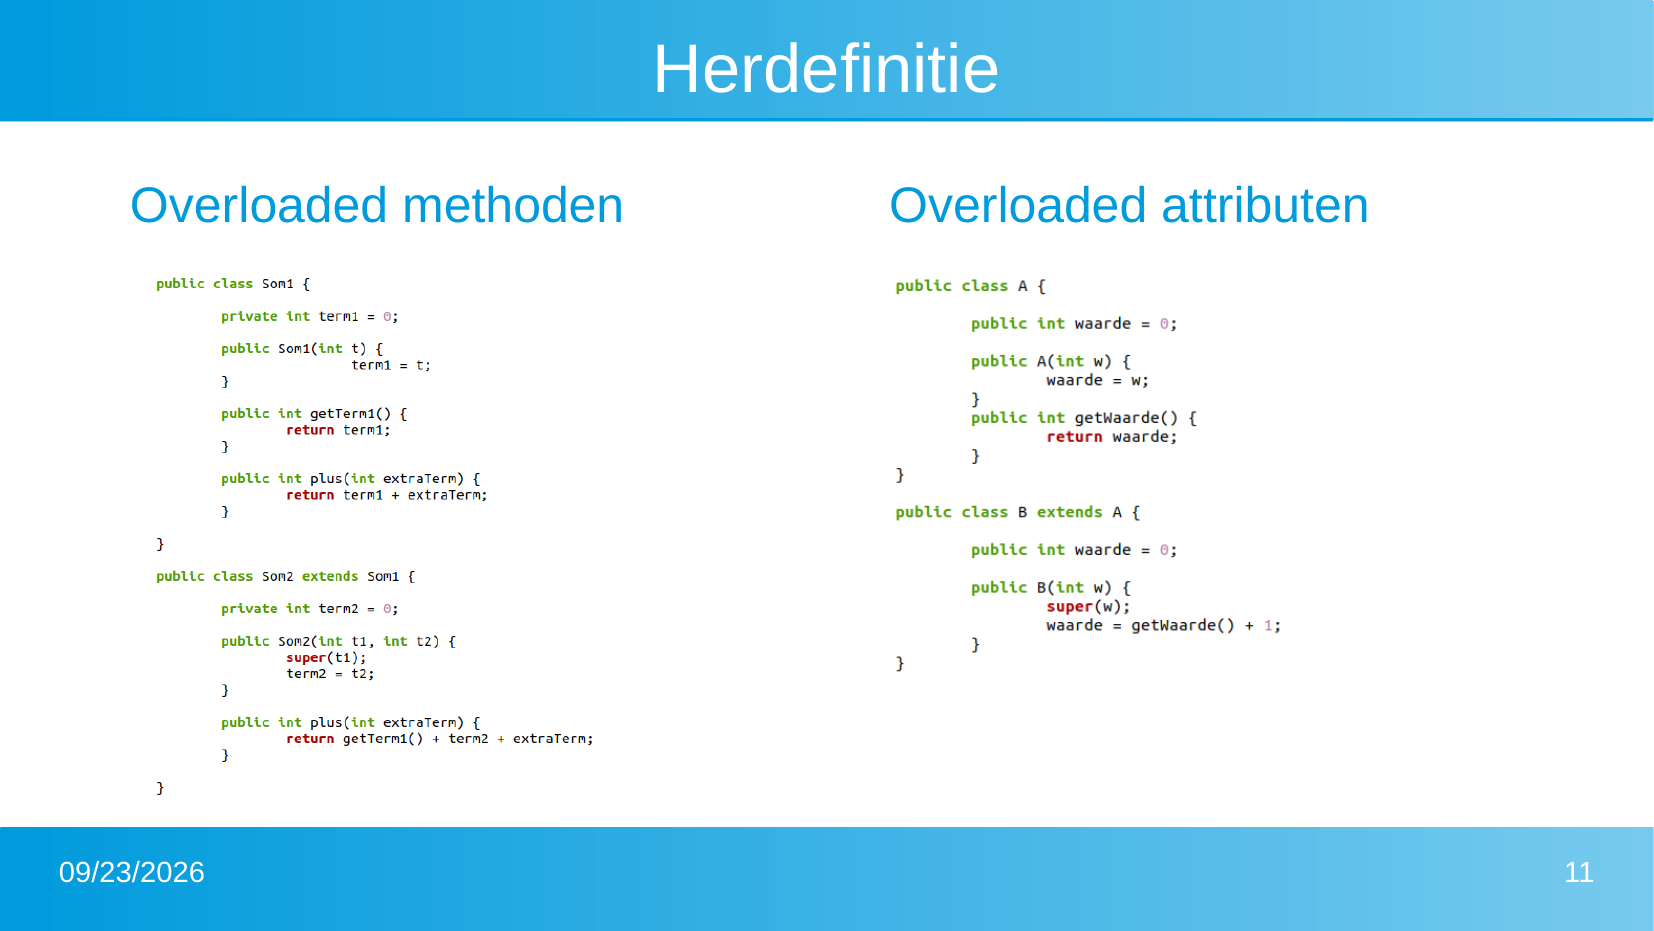

# Herdefinitie
Overloaded methoden Overloaded attributen
11